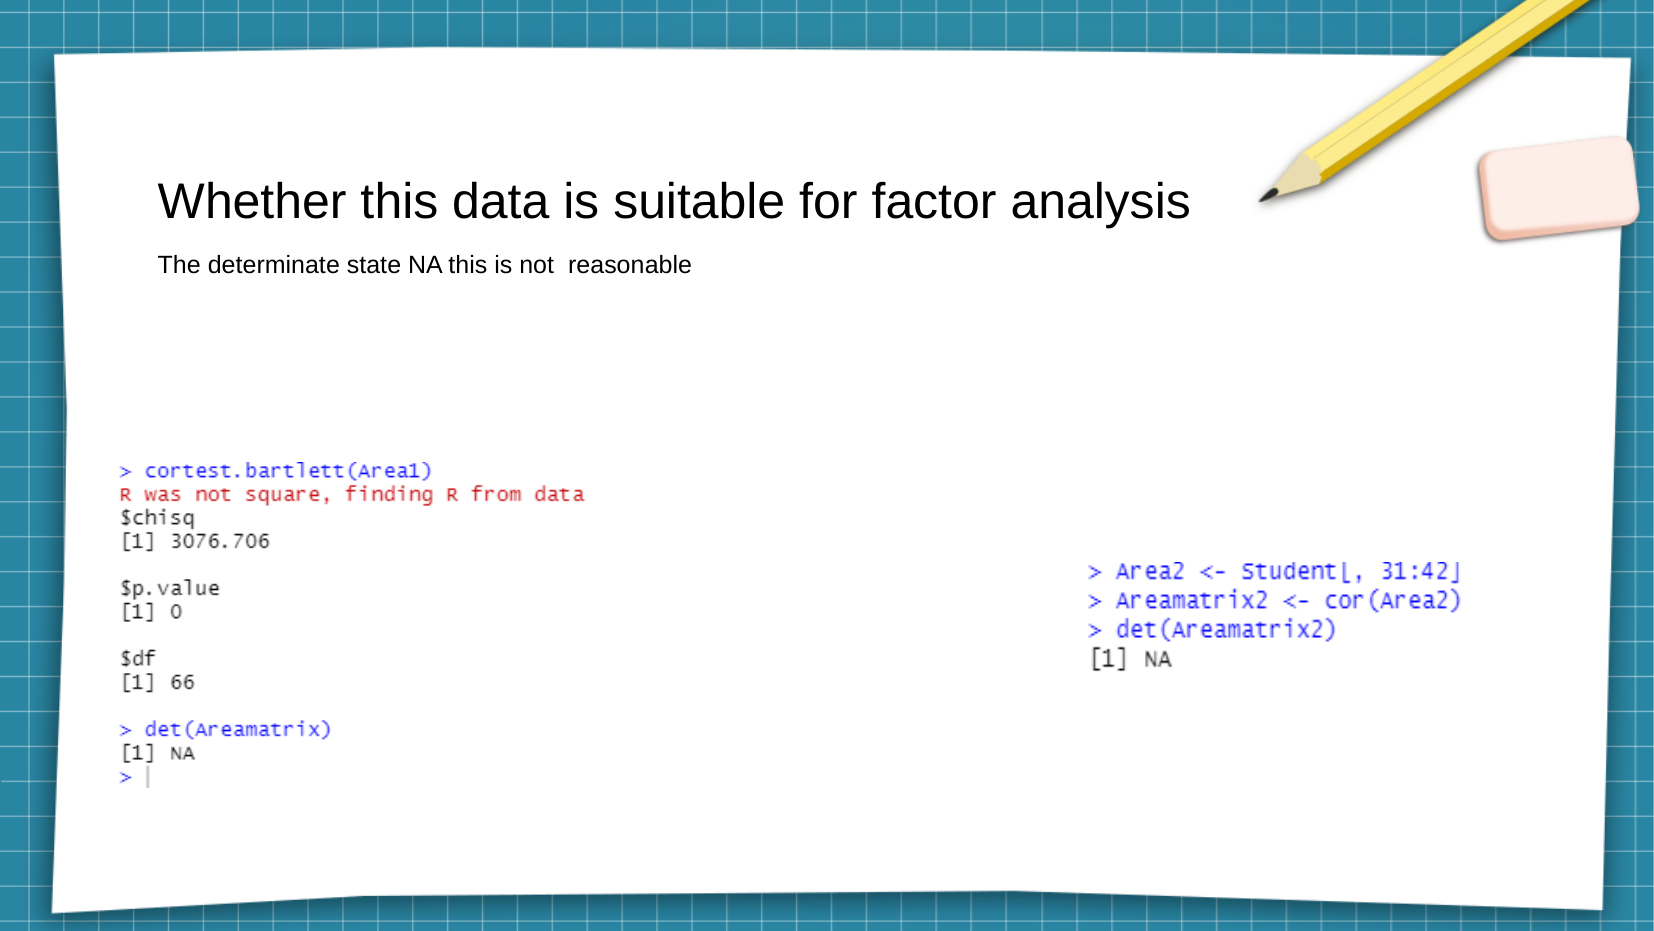

# Whether this data is suitable for factor analysis
The determinate state NA this is not reasonable
The best model fit for this data
How the items group together into factors, if there is more than one factor indicated
Whether the scale is considered reliable through inter-rater reliability
Whether the scale is considered reliable through inter-item reliability